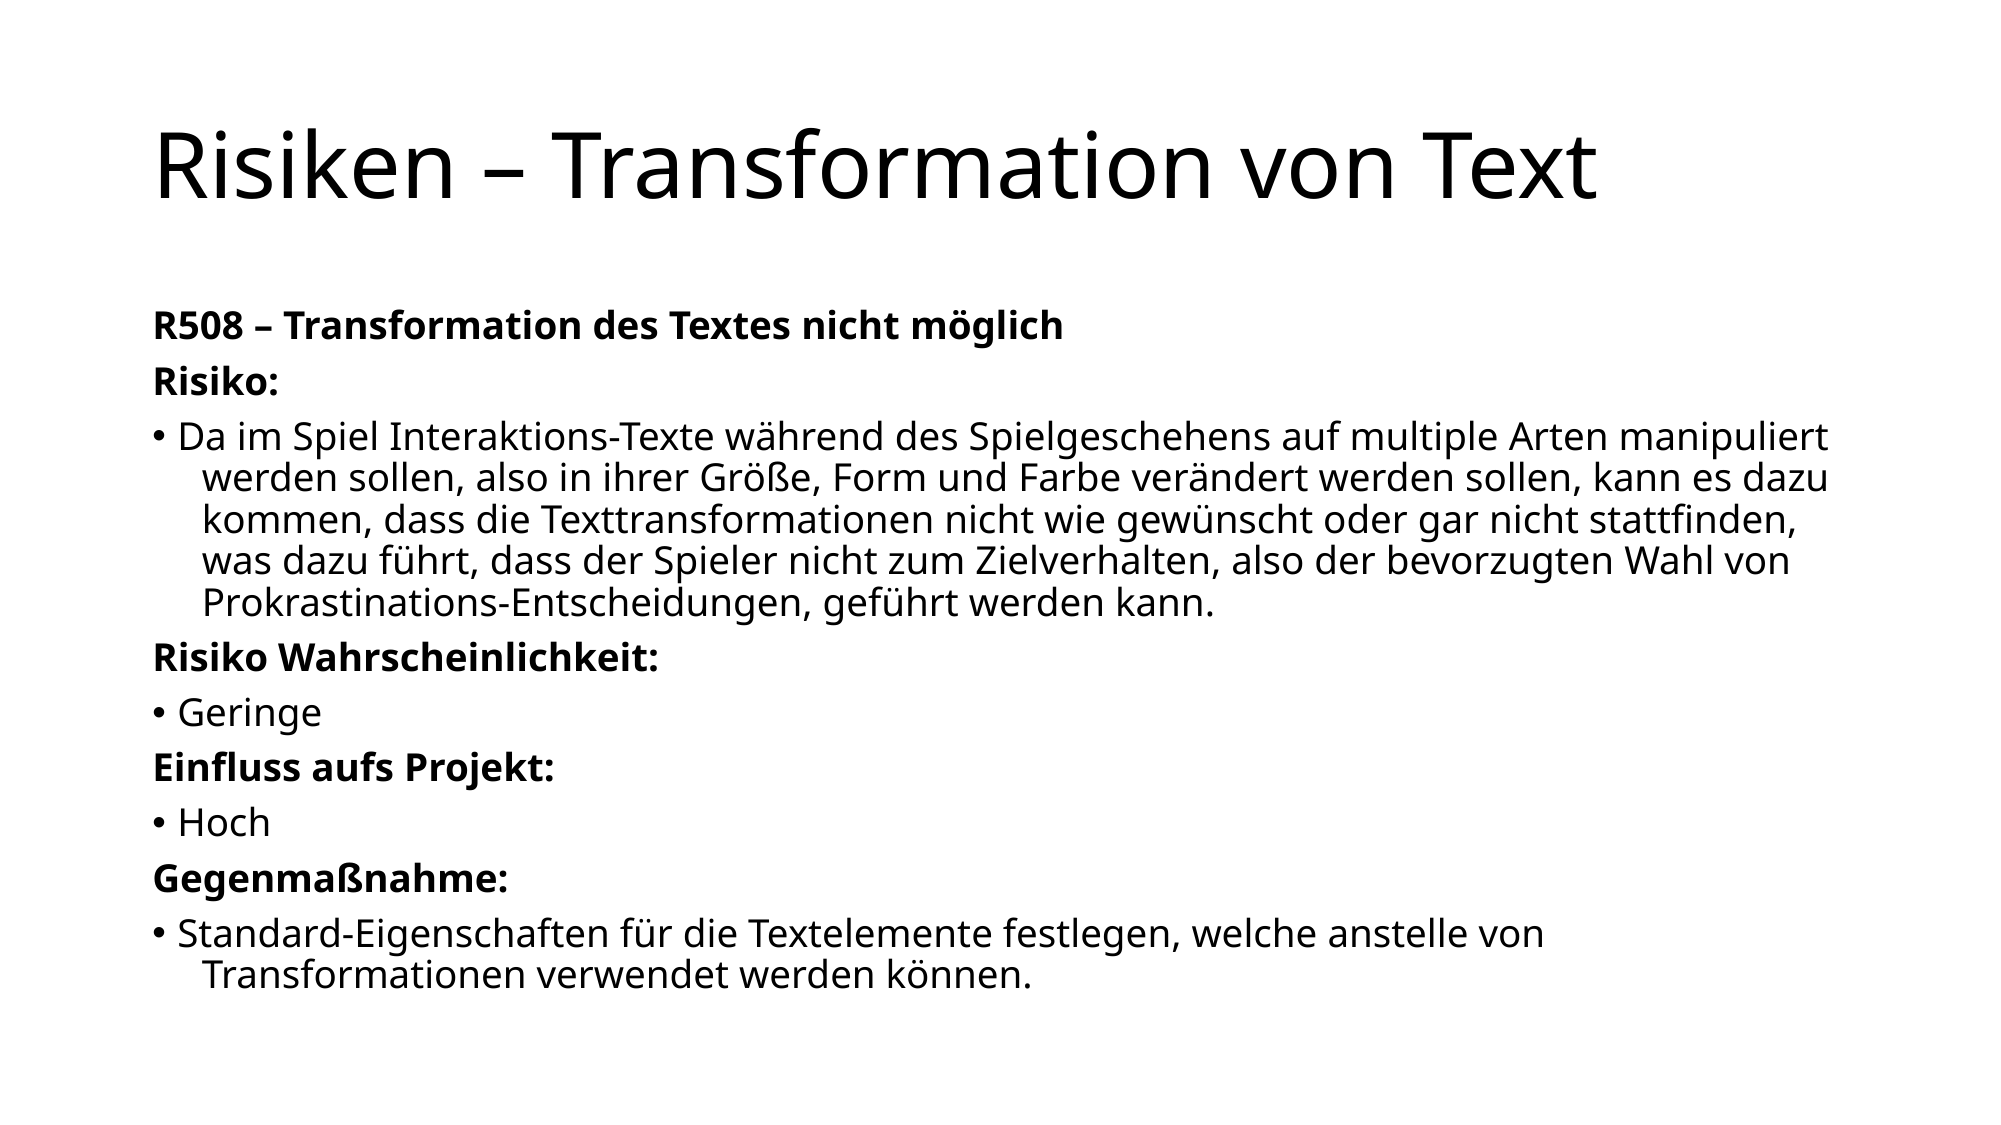

# Risiken – Transformation von Text
R508 – Transformation des Textes nicht möglich
Risiko:
Da im Spiel Interaktions-Texte während des Spielgeschehens auf multiple Arten manipuliert werden sollen, also in ihrer Größe, Form und Farbe verändert werden sollen, kann es dazu kommen, dass die Texttransformationen nicht wie gewünscht oder gar nicht stattfinden, was dazu führt, dass der Spieler nicht zum Zielverhalten, also der bevorzugten Wahl von Prokrastinations-Entscheidungen, geführt werden kann.
Risiko Wahrscheinlichkeit:
Geringe
Einfluss aufs Projekt:
Hoch
Gegenmaßnahme:
Standard-Eigenschaften für die Textelemente festlegen, welche anstelle von Transformationen verwendet werden können.